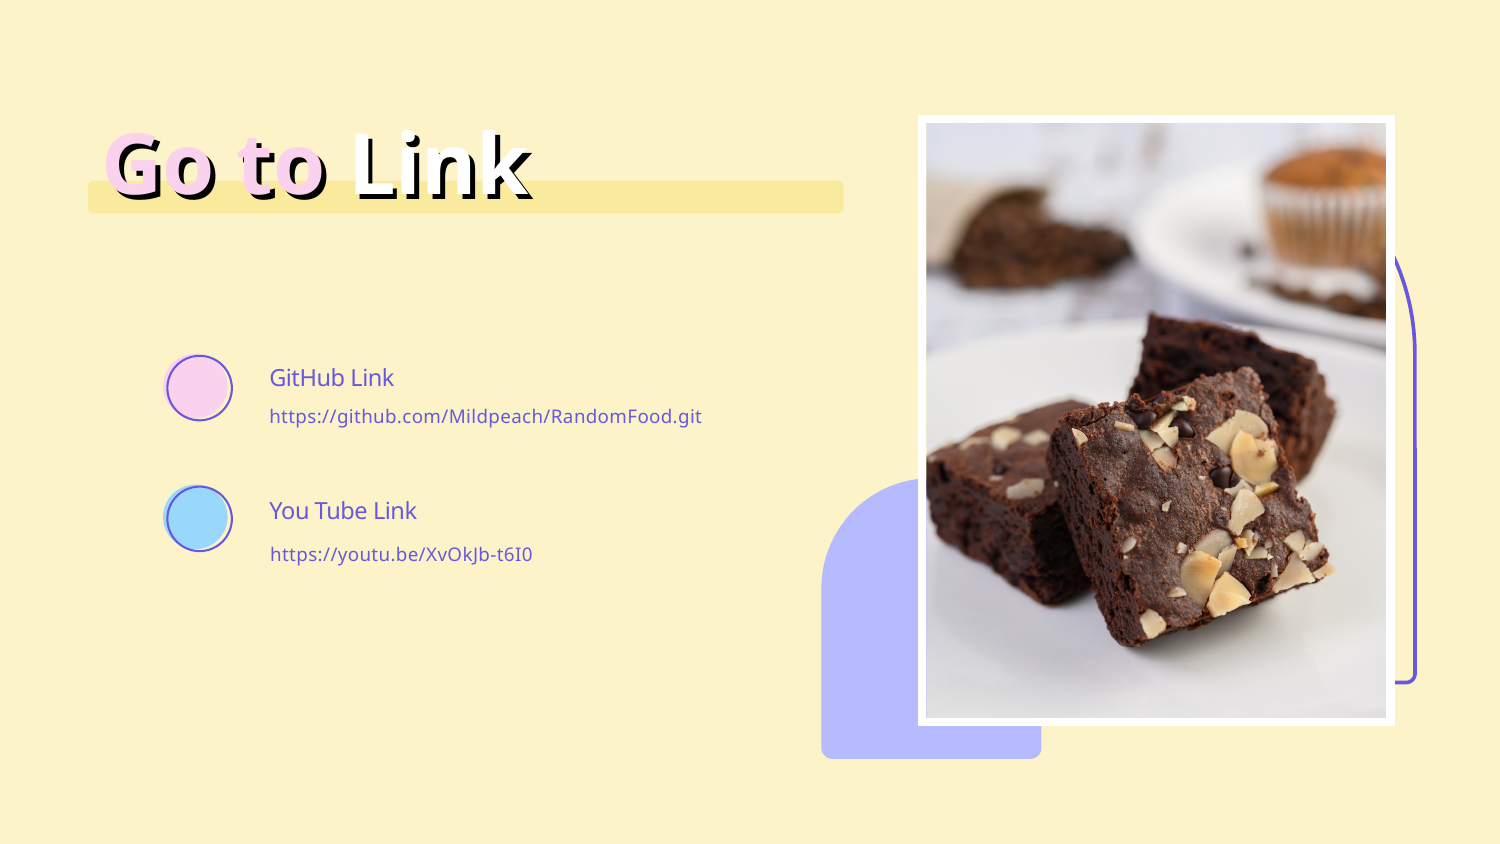

Go to Link
# GitHub Link
https://github.com/Mildpeach/RandomFood.git
You Tube Link
https://youtu.be/XvOkJb-t6I0